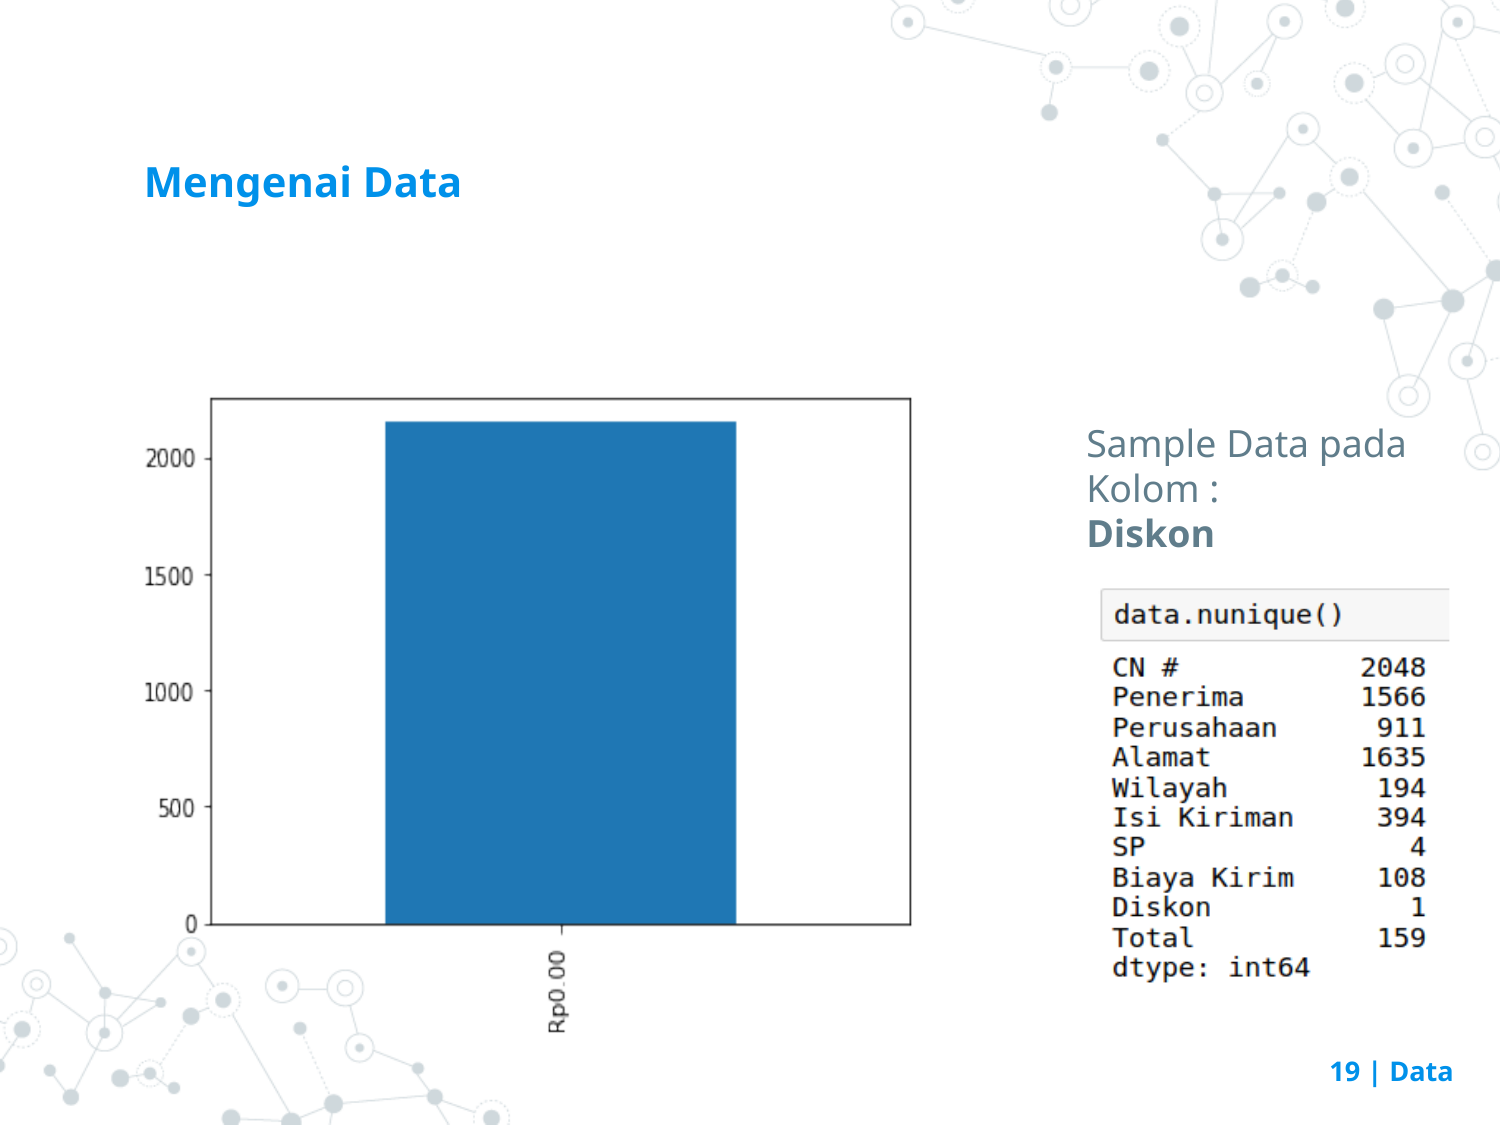

# Mengenai Data
Sample Data pada
Kolom :
Diskon
 | Data